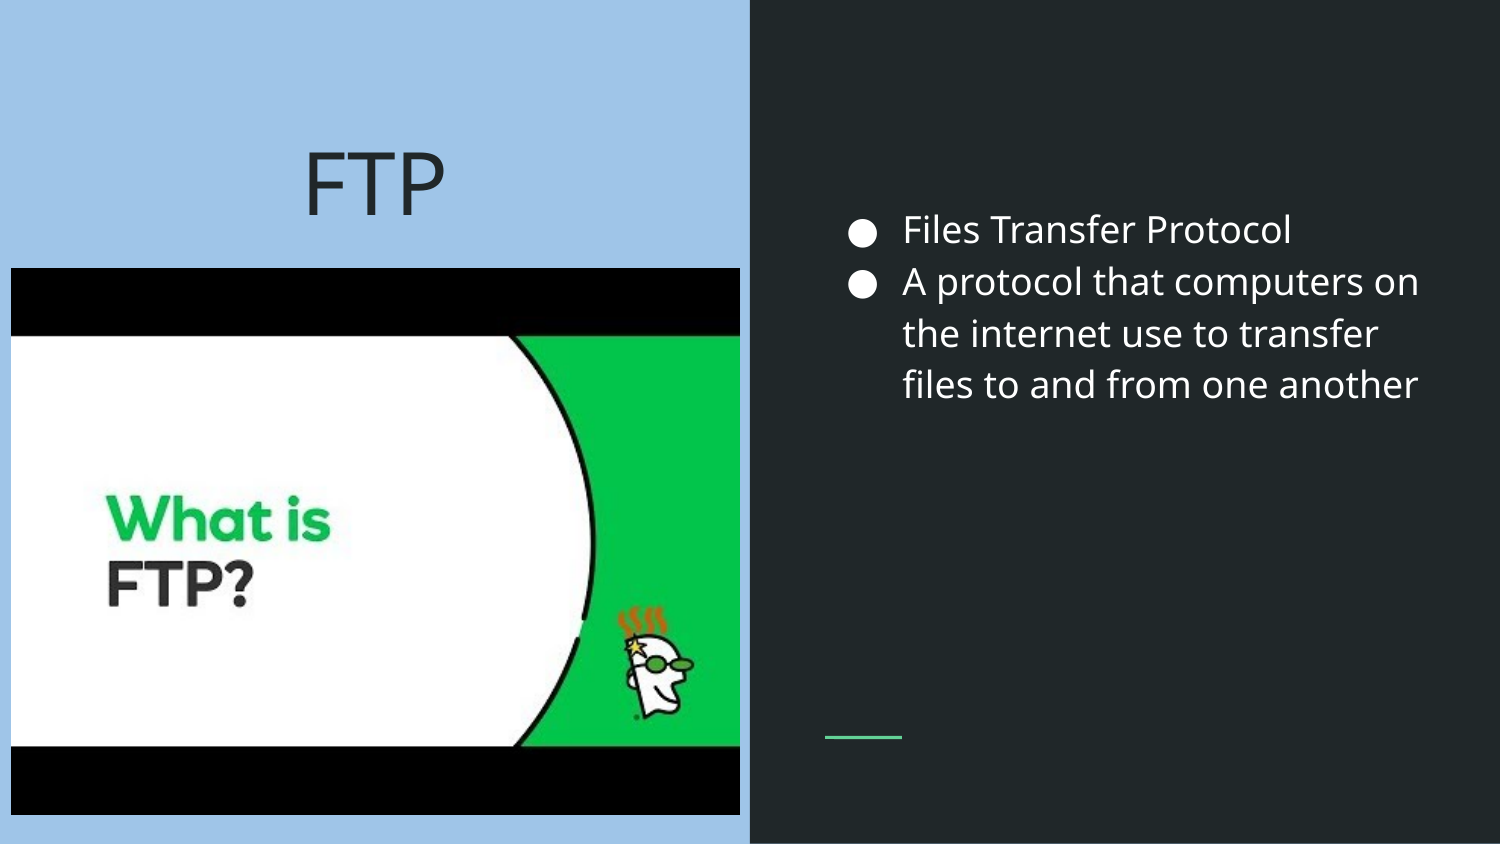

# FTP
Files Transfer Protocol
A protocol that computers on the internet use to transfer files to and from one another